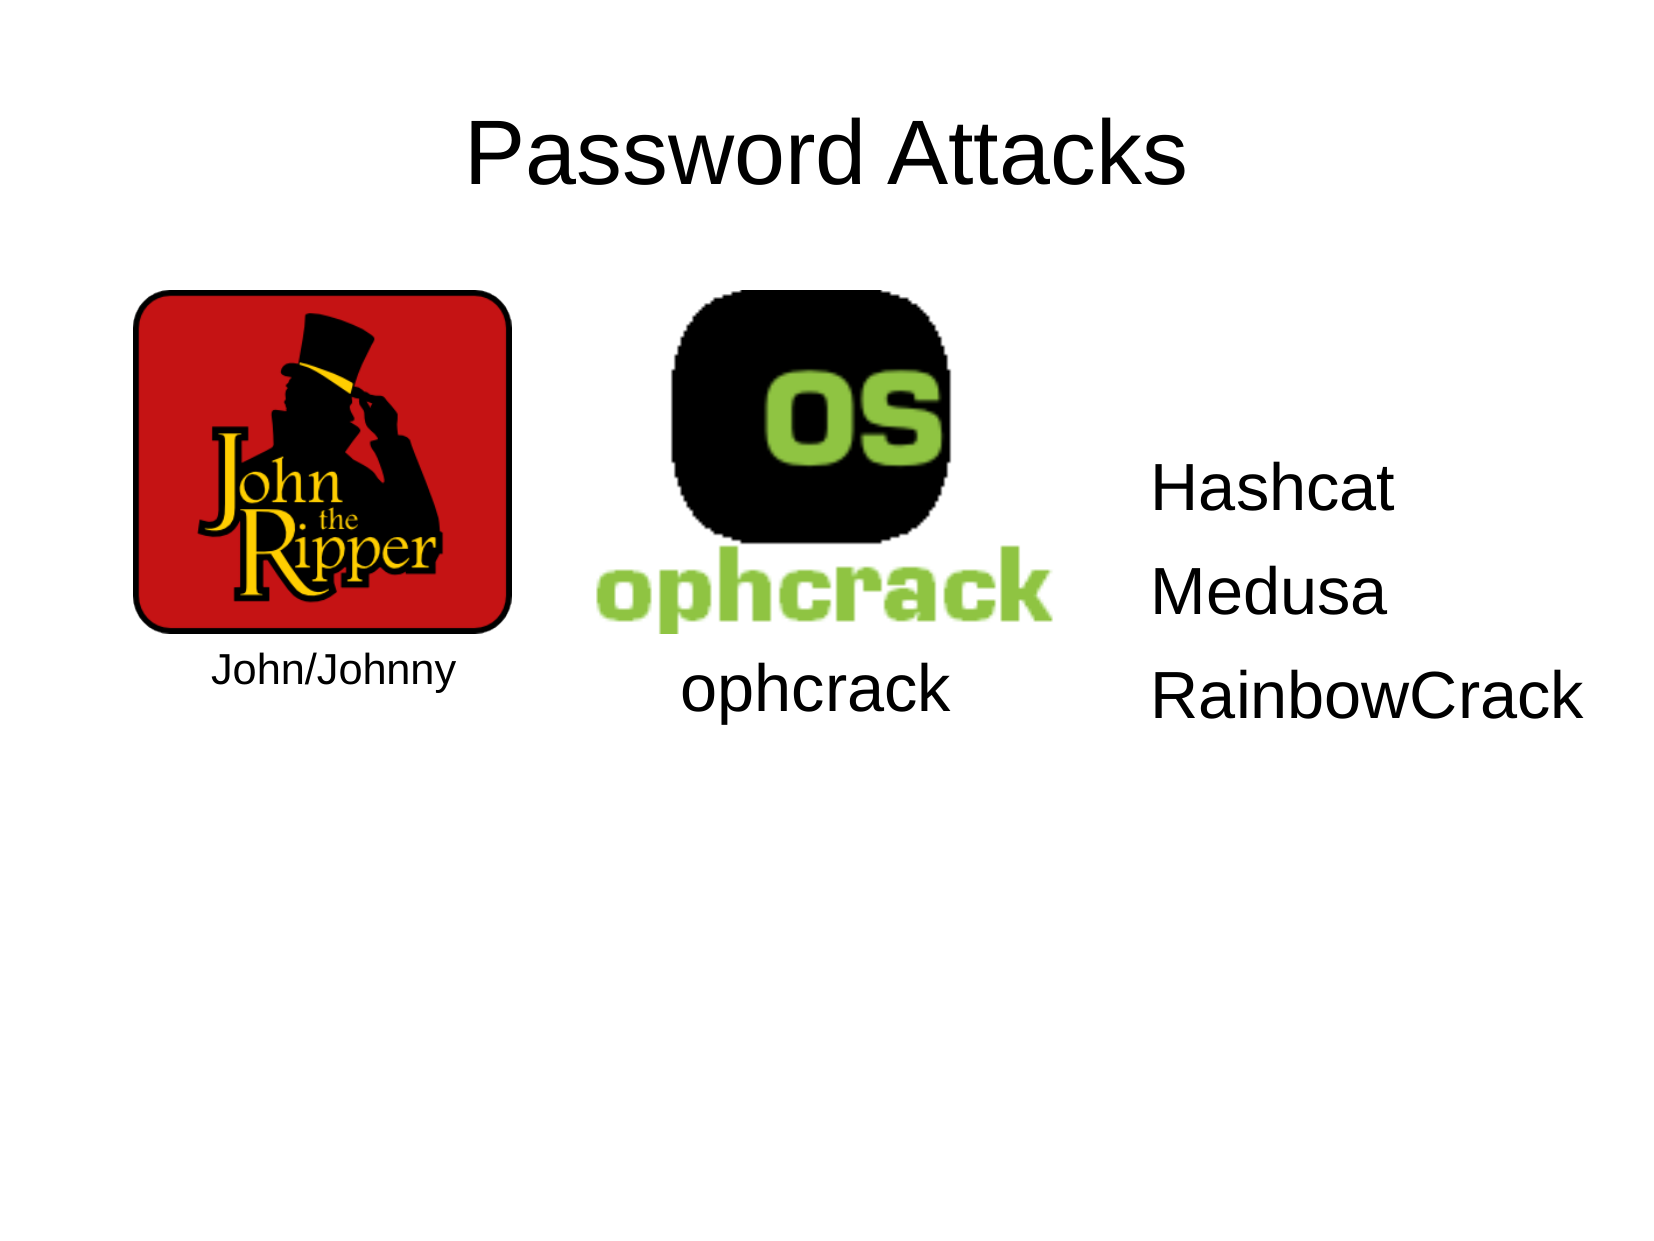

# Password Attacks
Hashcat
Medusa
RainbowCrack
John/Johnny
ophcrack